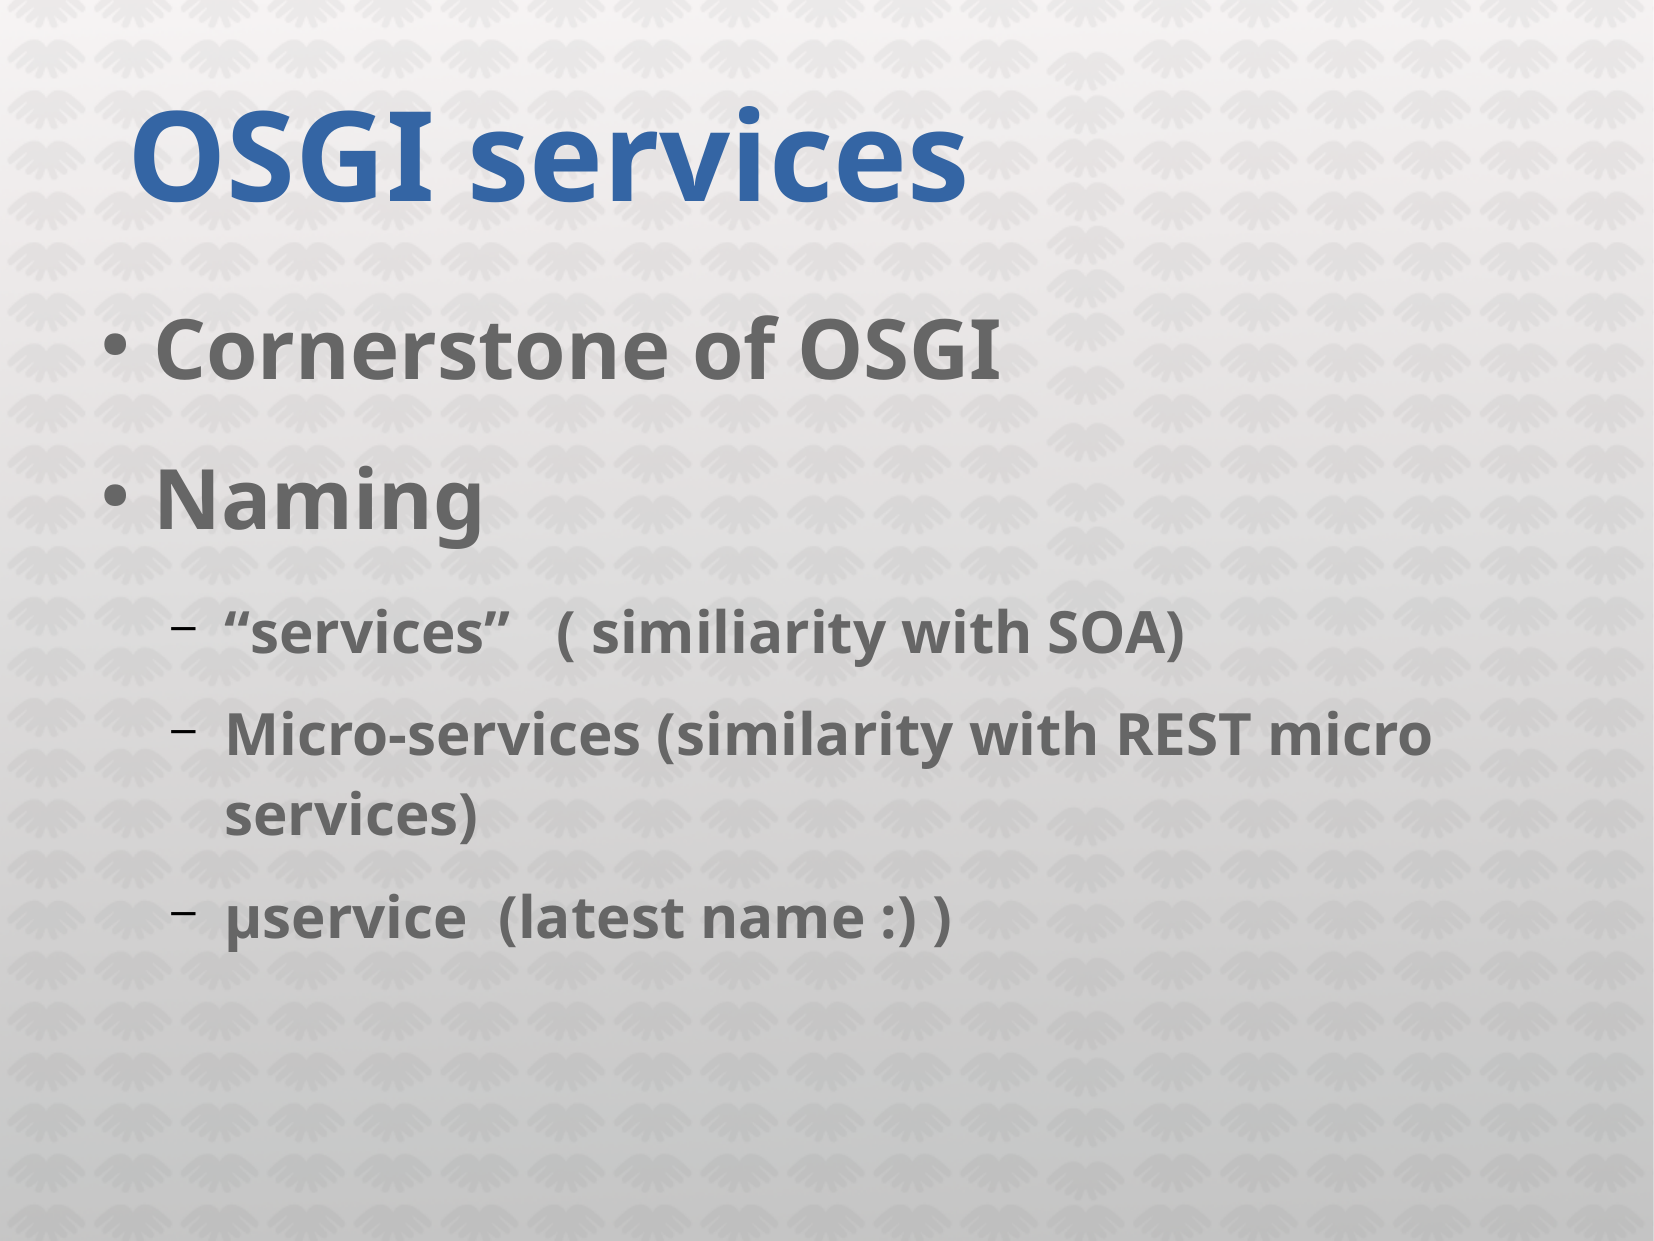

# OSGI services
Cornerstone of OSGI
Naming
“services” ( similiarity with SOA)
Micro-services (similarity with REST micro services)
μservice (latest name :) )